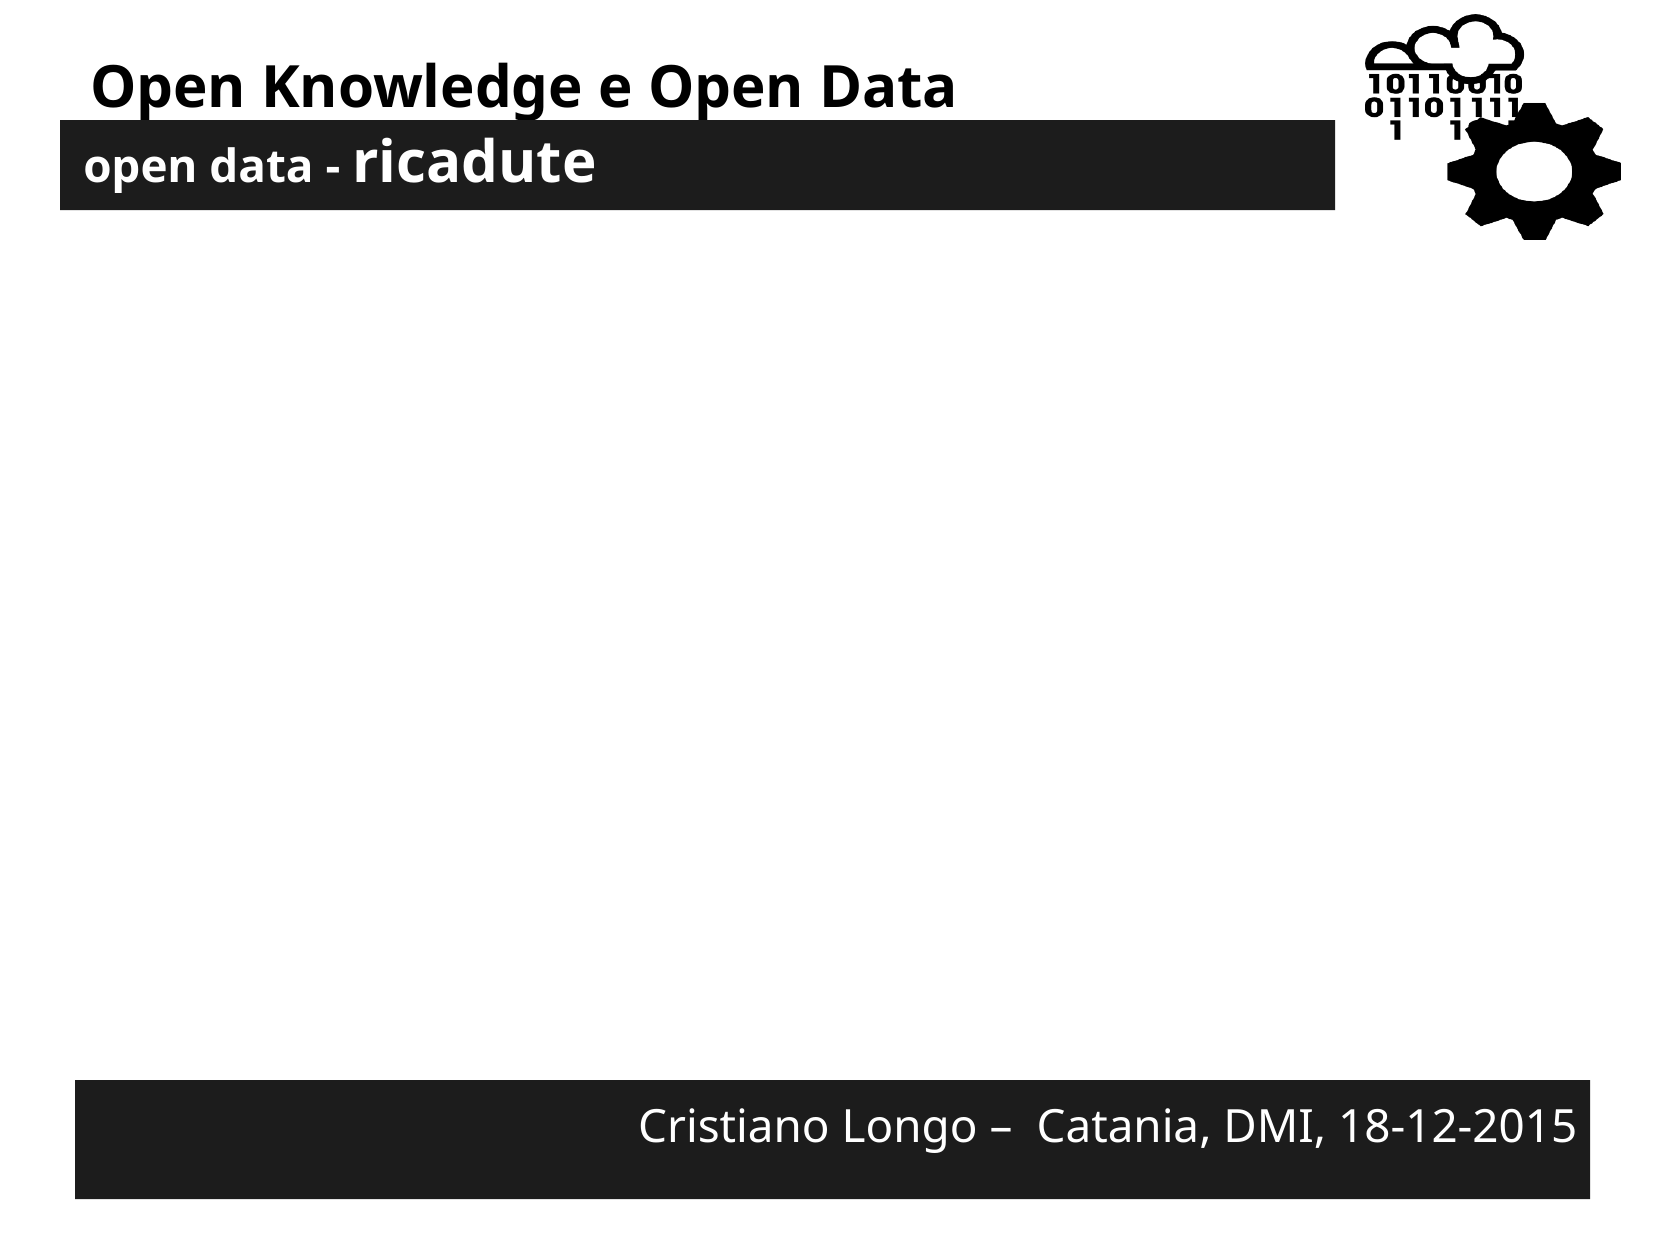

# Open Knowledge e Open Data
 open data - ricadute
 Cristiano Longo – Catania, DMI, 18-12-2015